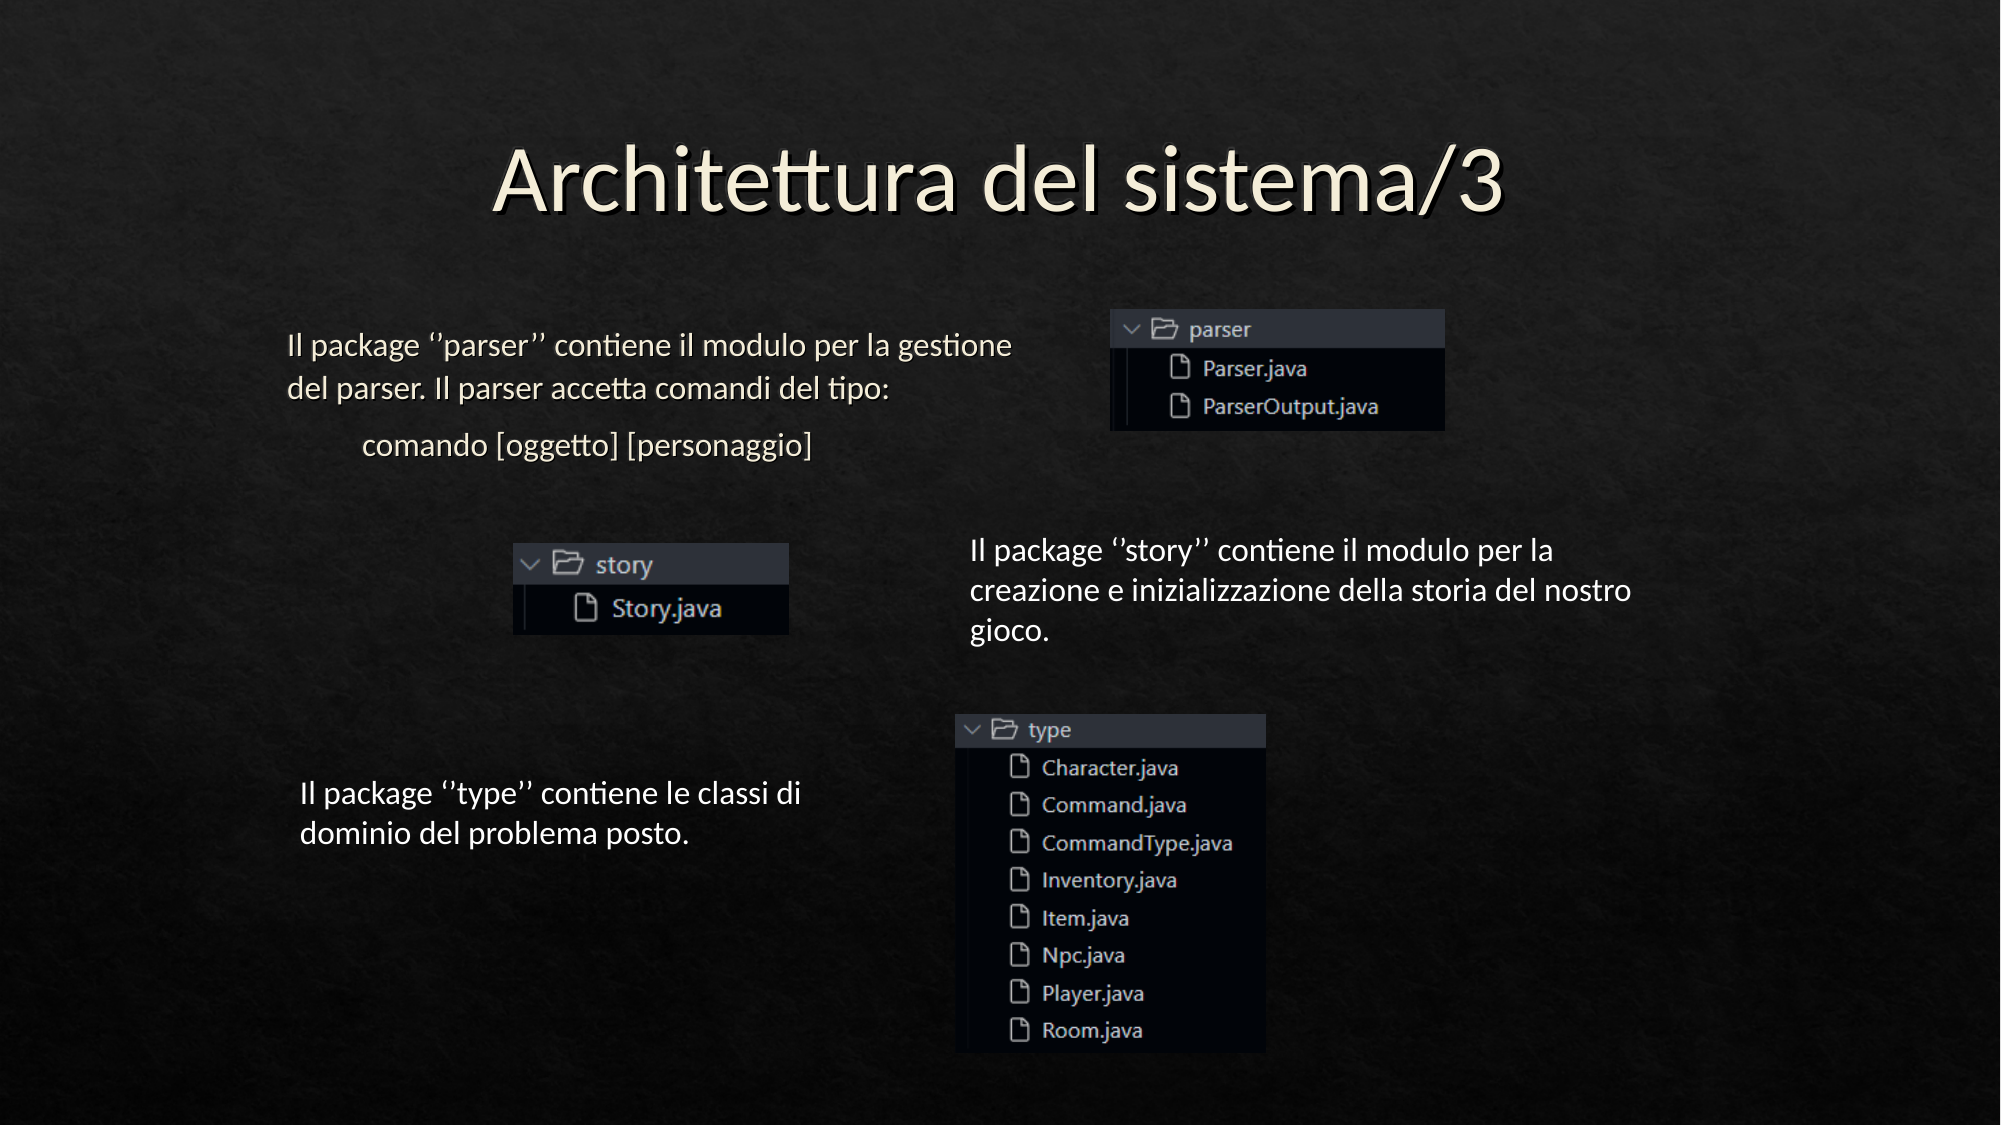

# Architettura del sistema/3
Il package ‘’parser’’ contiene il modulo per la gestione del parser. Il parser accetta comandi del tipo:
	comando [oggetto] [personaggio]
Il package ‘’story’’ contiene il modulo per la creazione e inizializzazione della storia del nostro gioco.
Il package ‘’type’’ contiene le classi di dominio del problema posto.